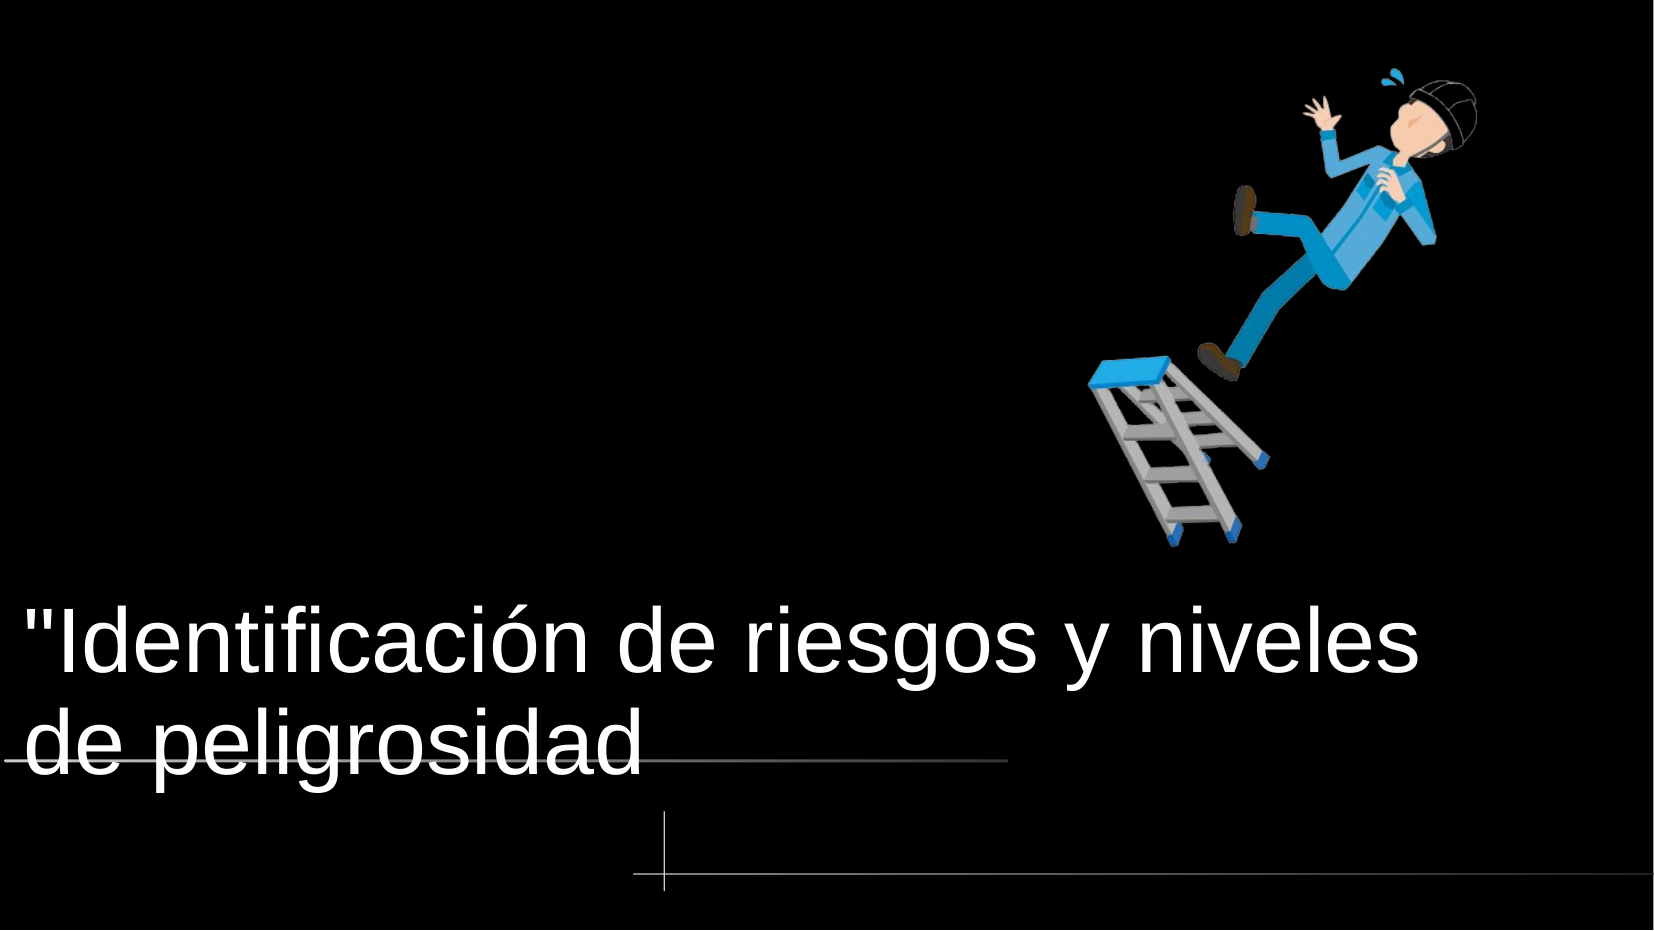

# "Identificación de riesgos y niveles de peligrosidad